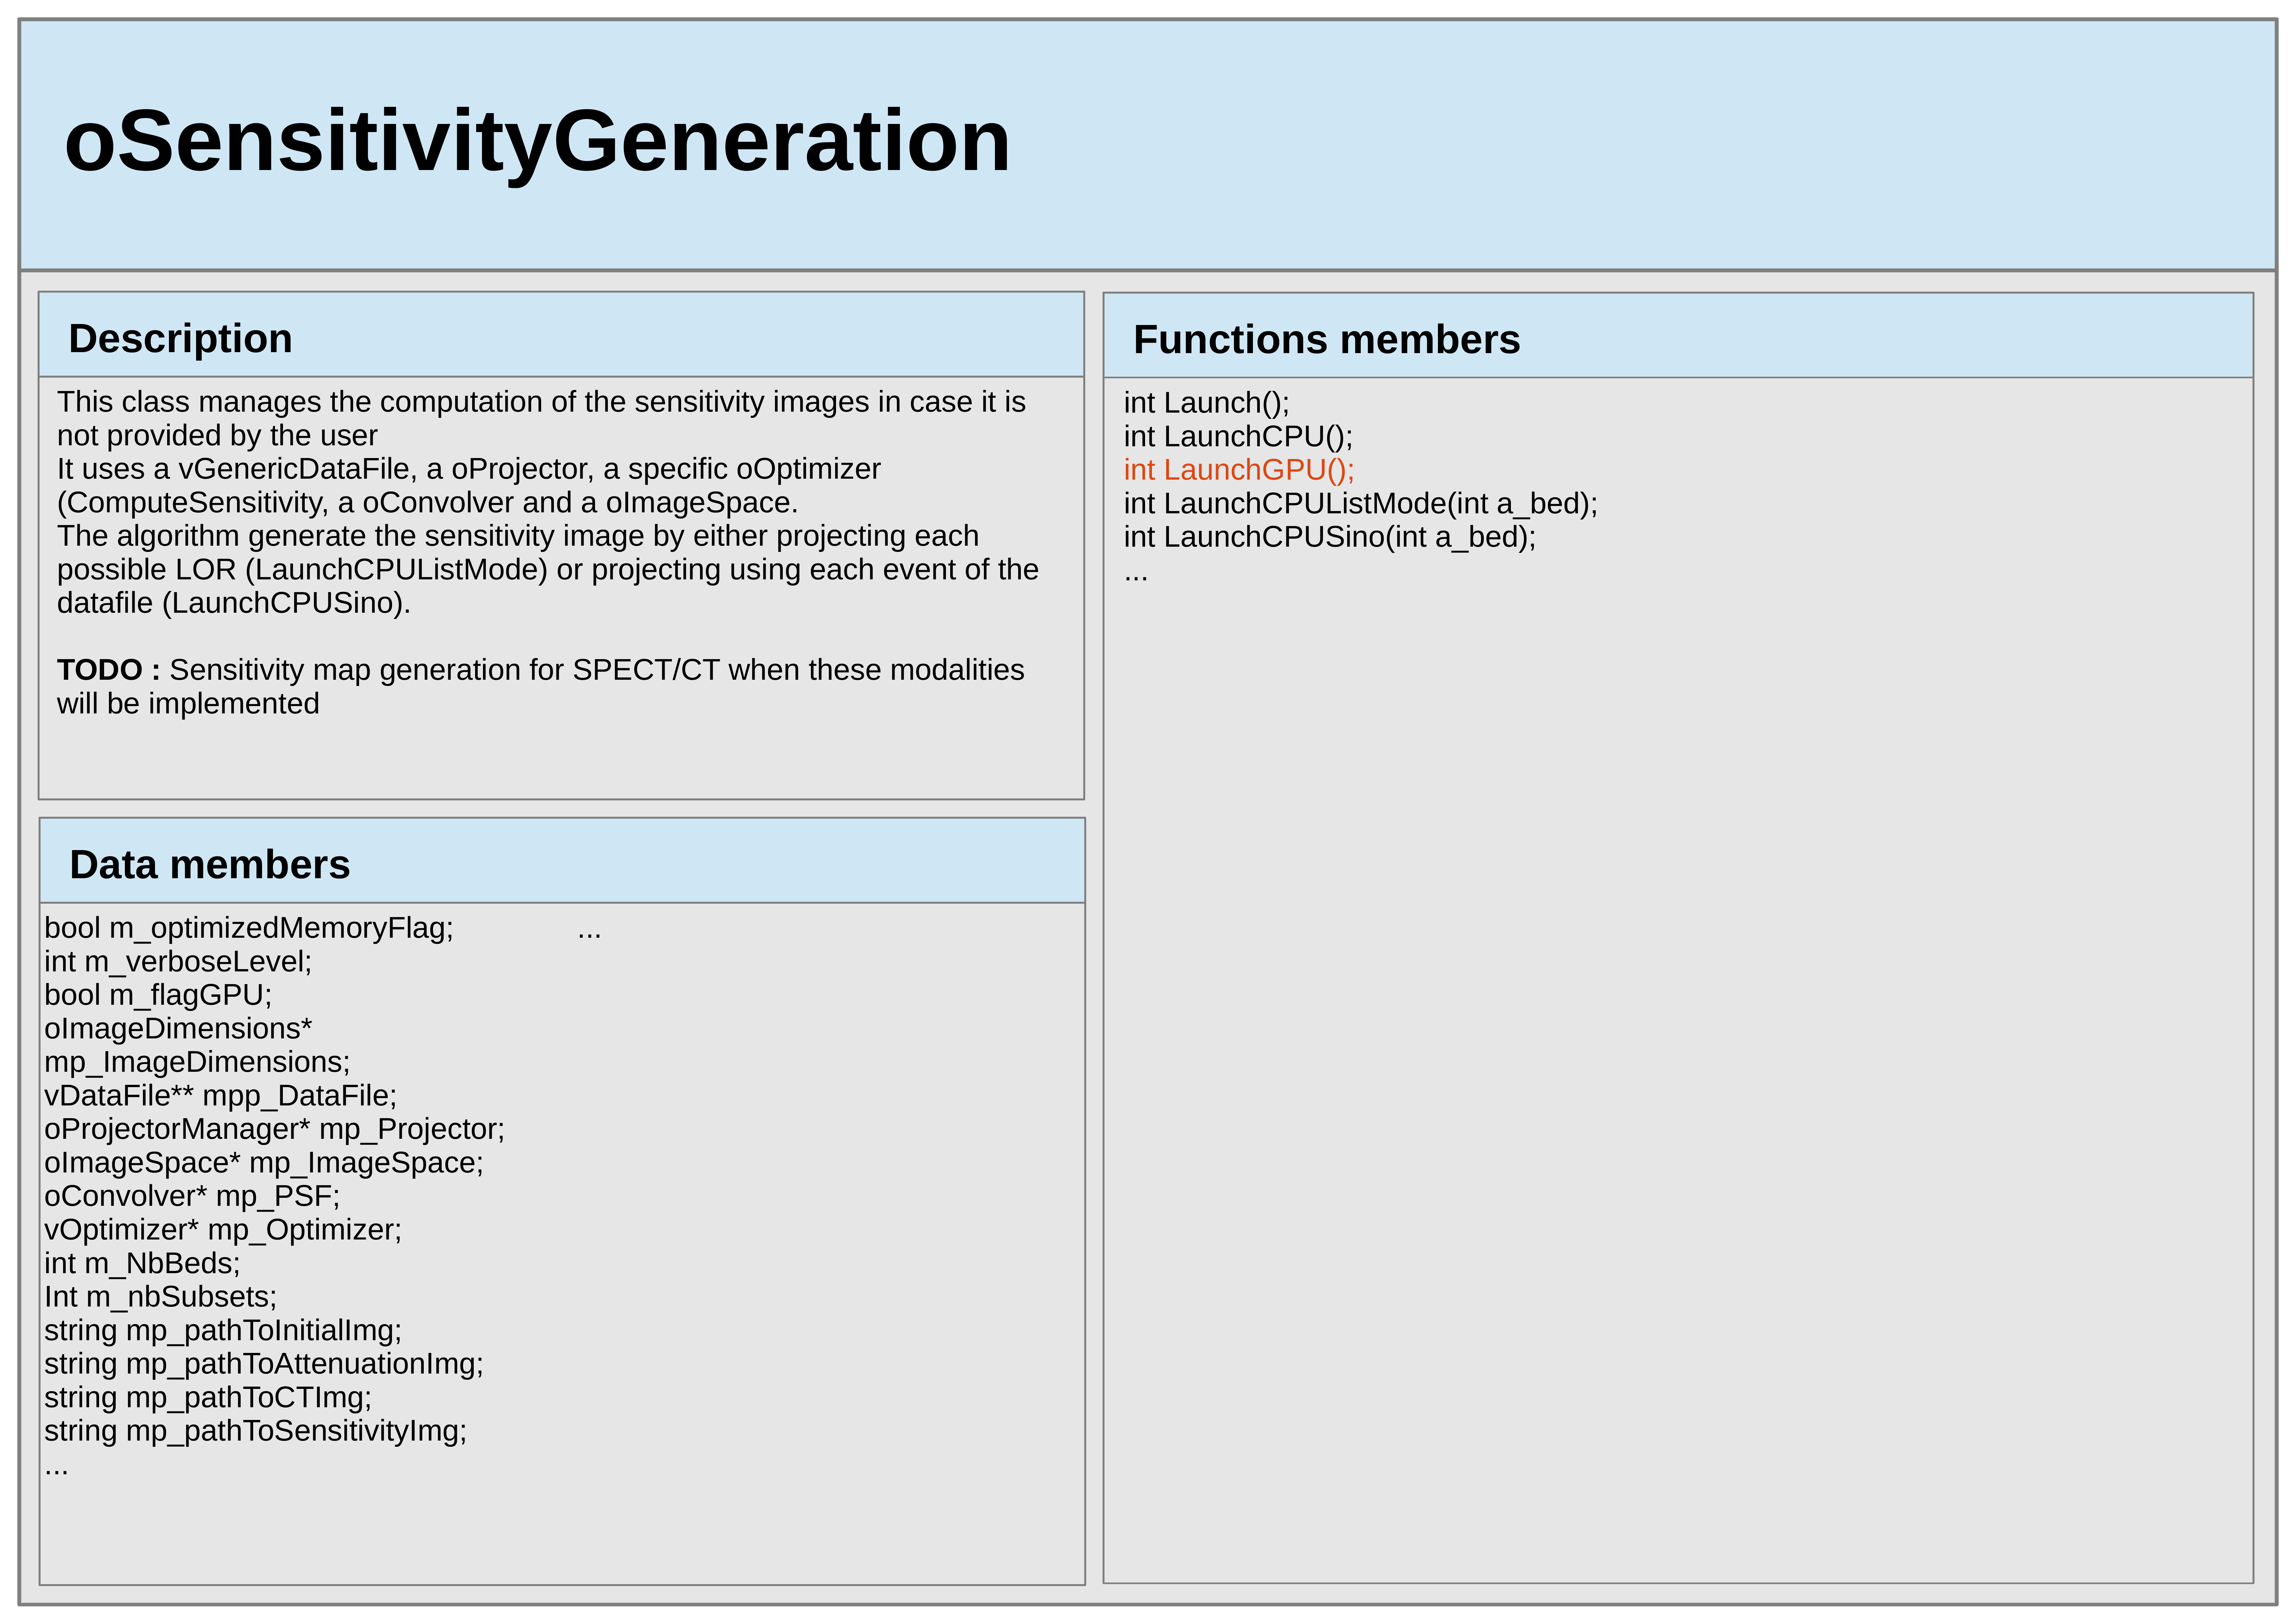

oSensitivityGeneration
Description
Functions members
This class manages the computation of the sensitivity images in case it is not provided by the user
It uses a vGenericDataFile, a oProjector, a specific oOptimizer (ComputeSensitivity, a oConvolver and a oImageSpace.
The algorithm generate the sensitivity image by either projecting each possible LOR (LaunchCPUListMode) or projecting using each event of the datafile (LaunchCPUSino).
TODO : Sensitivity map generation for SPECT/CT when these modalities will be implemented
int Launch();
int LaunchCPU();
int LaunchGPU();
int LaunchCPUListMode(int a_bed);
int LaunchCPUSino(int a_bed);
...
Data members
bool m_optimizedMemoryFlag;
int m_verboseLevel;
bool m_flagGPU;
oImageDimensions* mp_ImageDimensions;
vDataFile** mpp_DataFile;
oProjectorManager* mp_Projector;
oImageSpace* mp_ImageSpace;
oConvolver* mp_PSF;
vOptimizer* mp_Optimizer;
int m_NbBeds;
Int m_nbSubsets;
string mp_pathToInitialImg;
string mp_pathToAttenuationImg;
string mp_pathToCTImg;
string mp_pathToSensitivityImg;
...
...